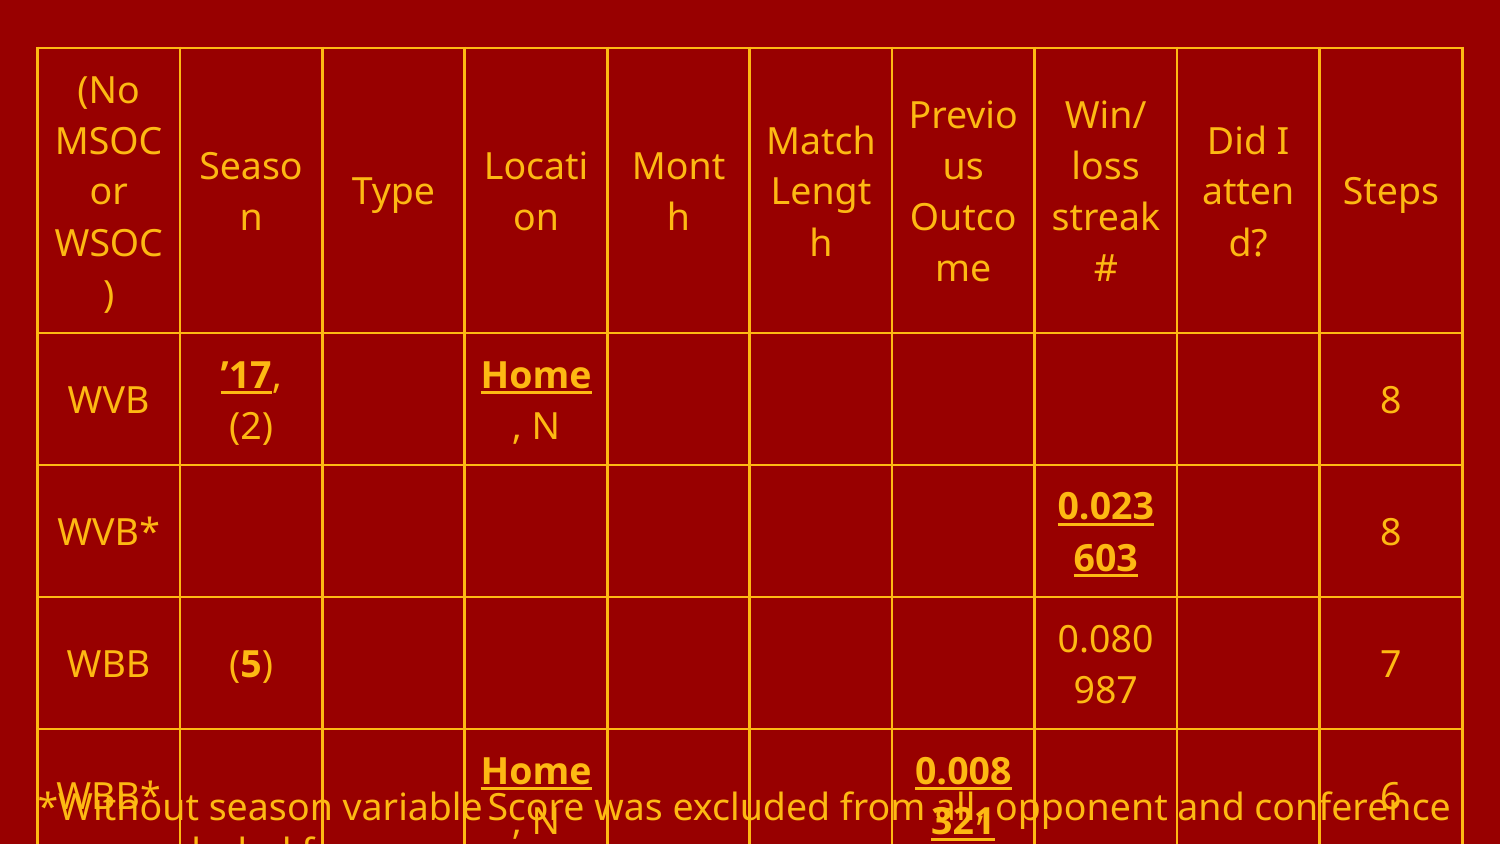

| (No MSOC or WSOC) | Season | Type | Location | Month | Match Length | Previous Outcome | Win/loss streak # | Did I attend? | Steps |
| --- | --- | --- | --- | --- | --- | --- | --- | --- | --- |
| WVB | ’17, (2) | | Home, N | | | | | | 8 |
| WVB\* | | | | | | | 0.023603 | | 8 |
| WBB | (5) | | | | | | 0.080987 | | 7 |
| WBB\* | | | Home, N | | | 0.008321 | | | 6 |
| MBB | (3) | | Home, N | | | | | 0.084409 | 8 |
| MBB\* | | | Home, N | | | | 0.121238 | | 8 |
| MVB | (0) | Regular | | | 4, 5 sets | | | 0.055525 | 5 |
| SoftBall | | | Home, N | 0.017802 | | | | | 9 |
*Without season variable	Score was excluded from all, opponent and conference were excluded from some